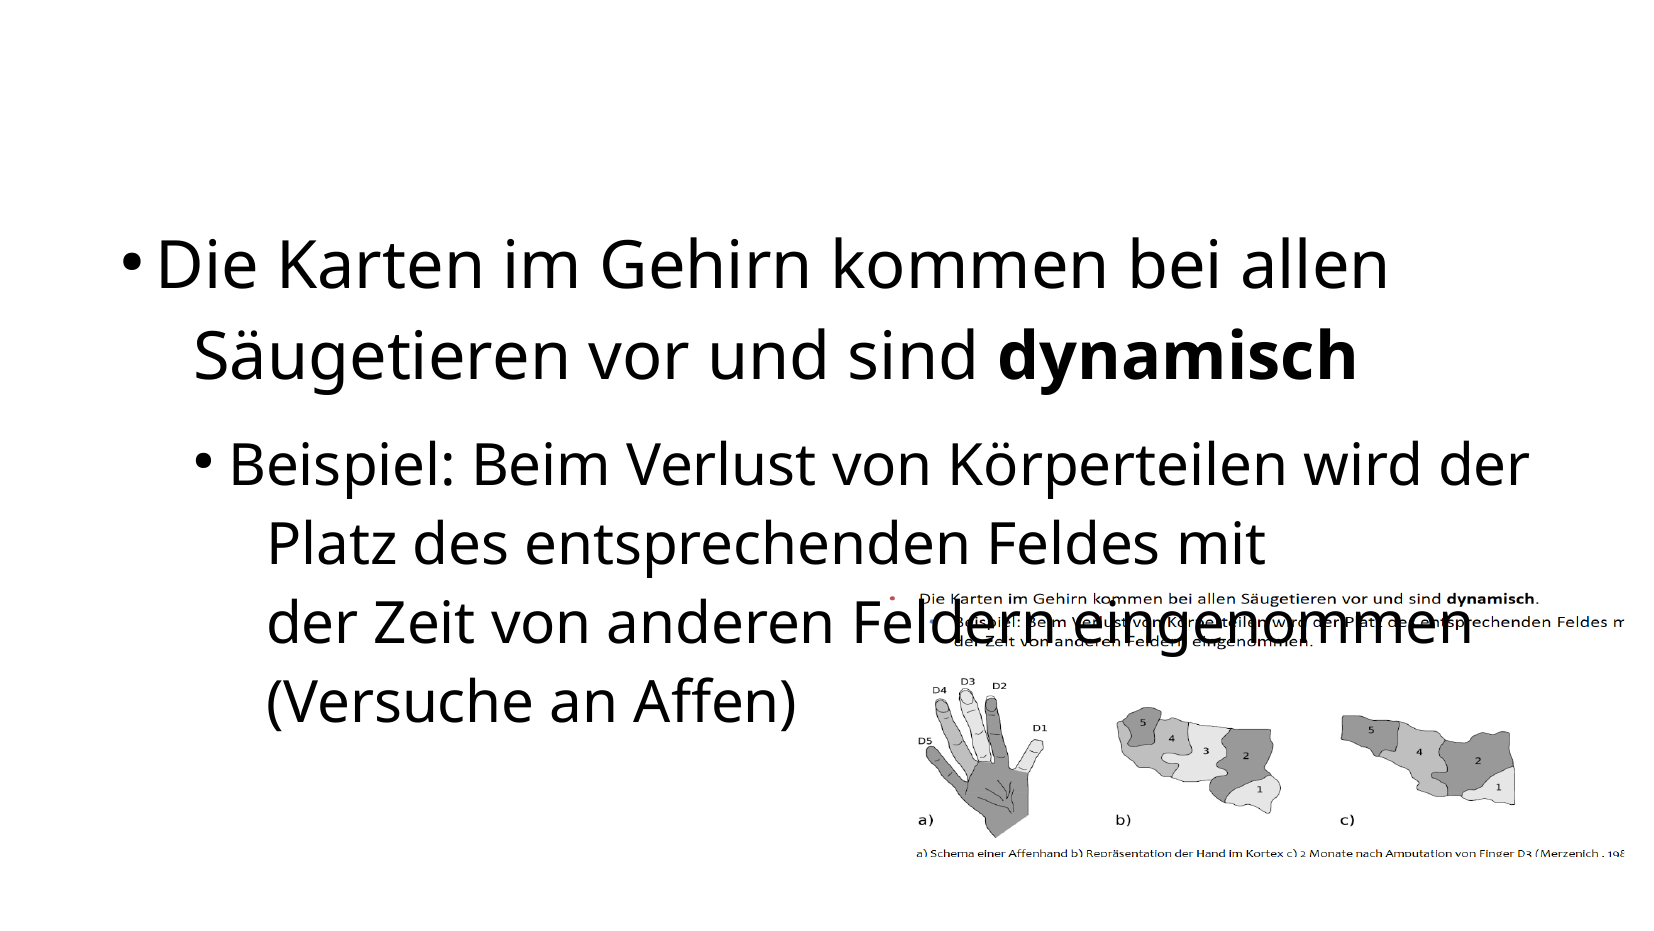

#
Die Karten im Gehirn kommen bei allen Säugetieren vor und sind dynamisch
Beispiel: Beim Verlust von Körperteilen wird der Platz des entsprechenden Feldes mit
der Zeit von anderen Feldern eingenommen (Versuche an Affen)